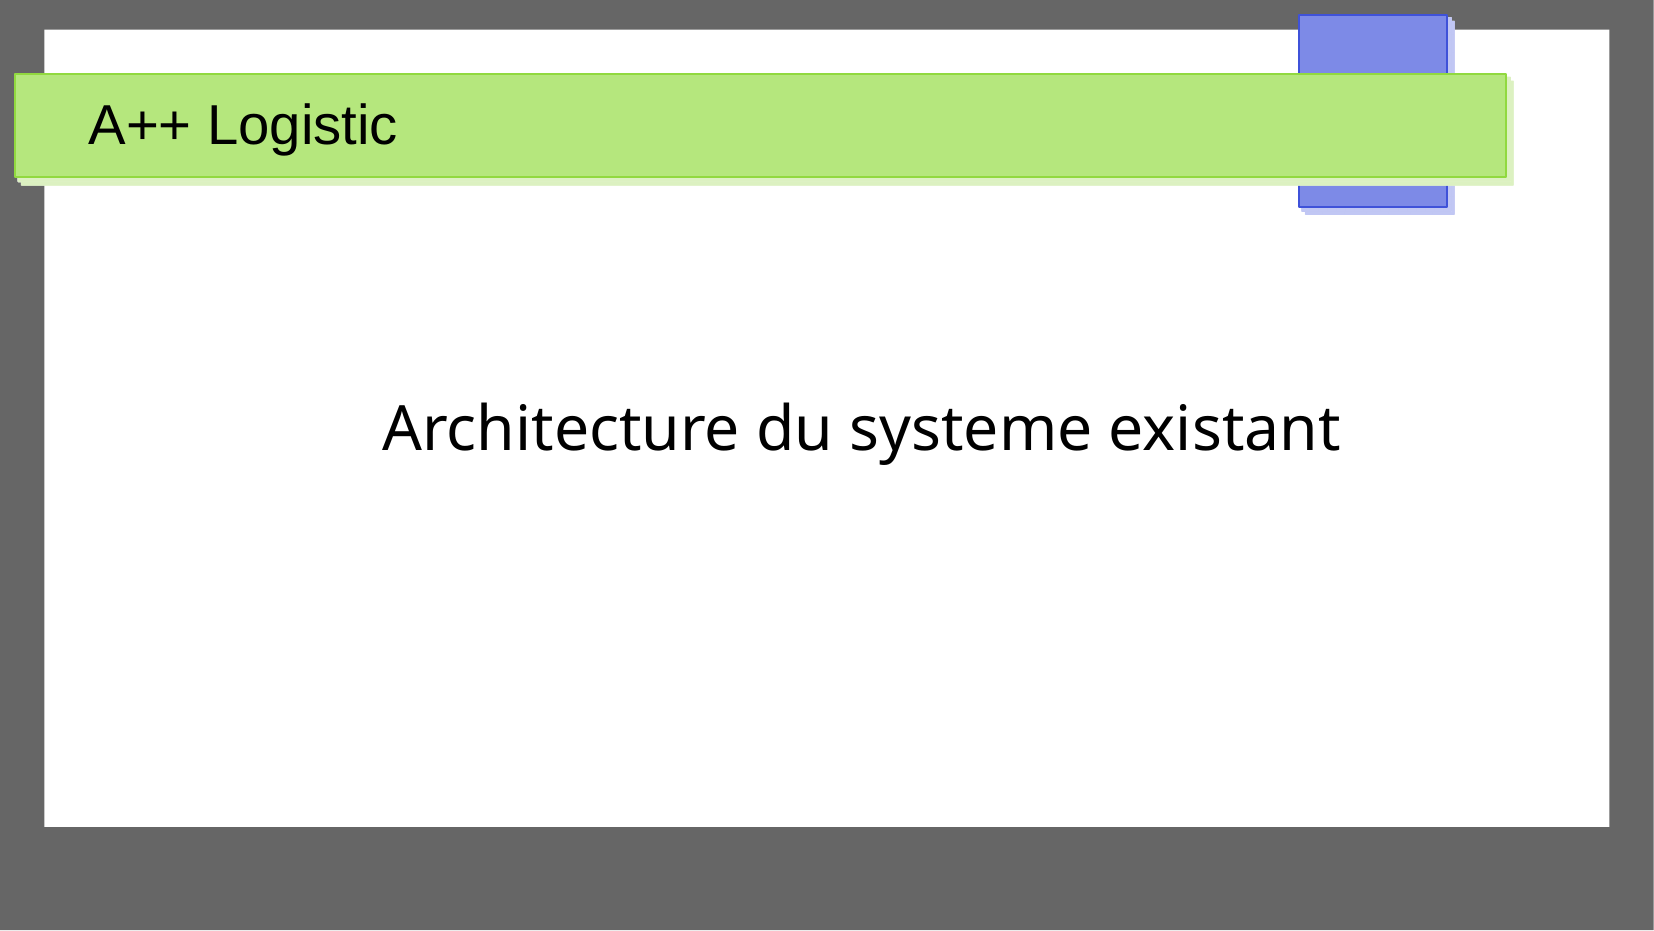

# A++ Logistic
Architecture du systeme existant